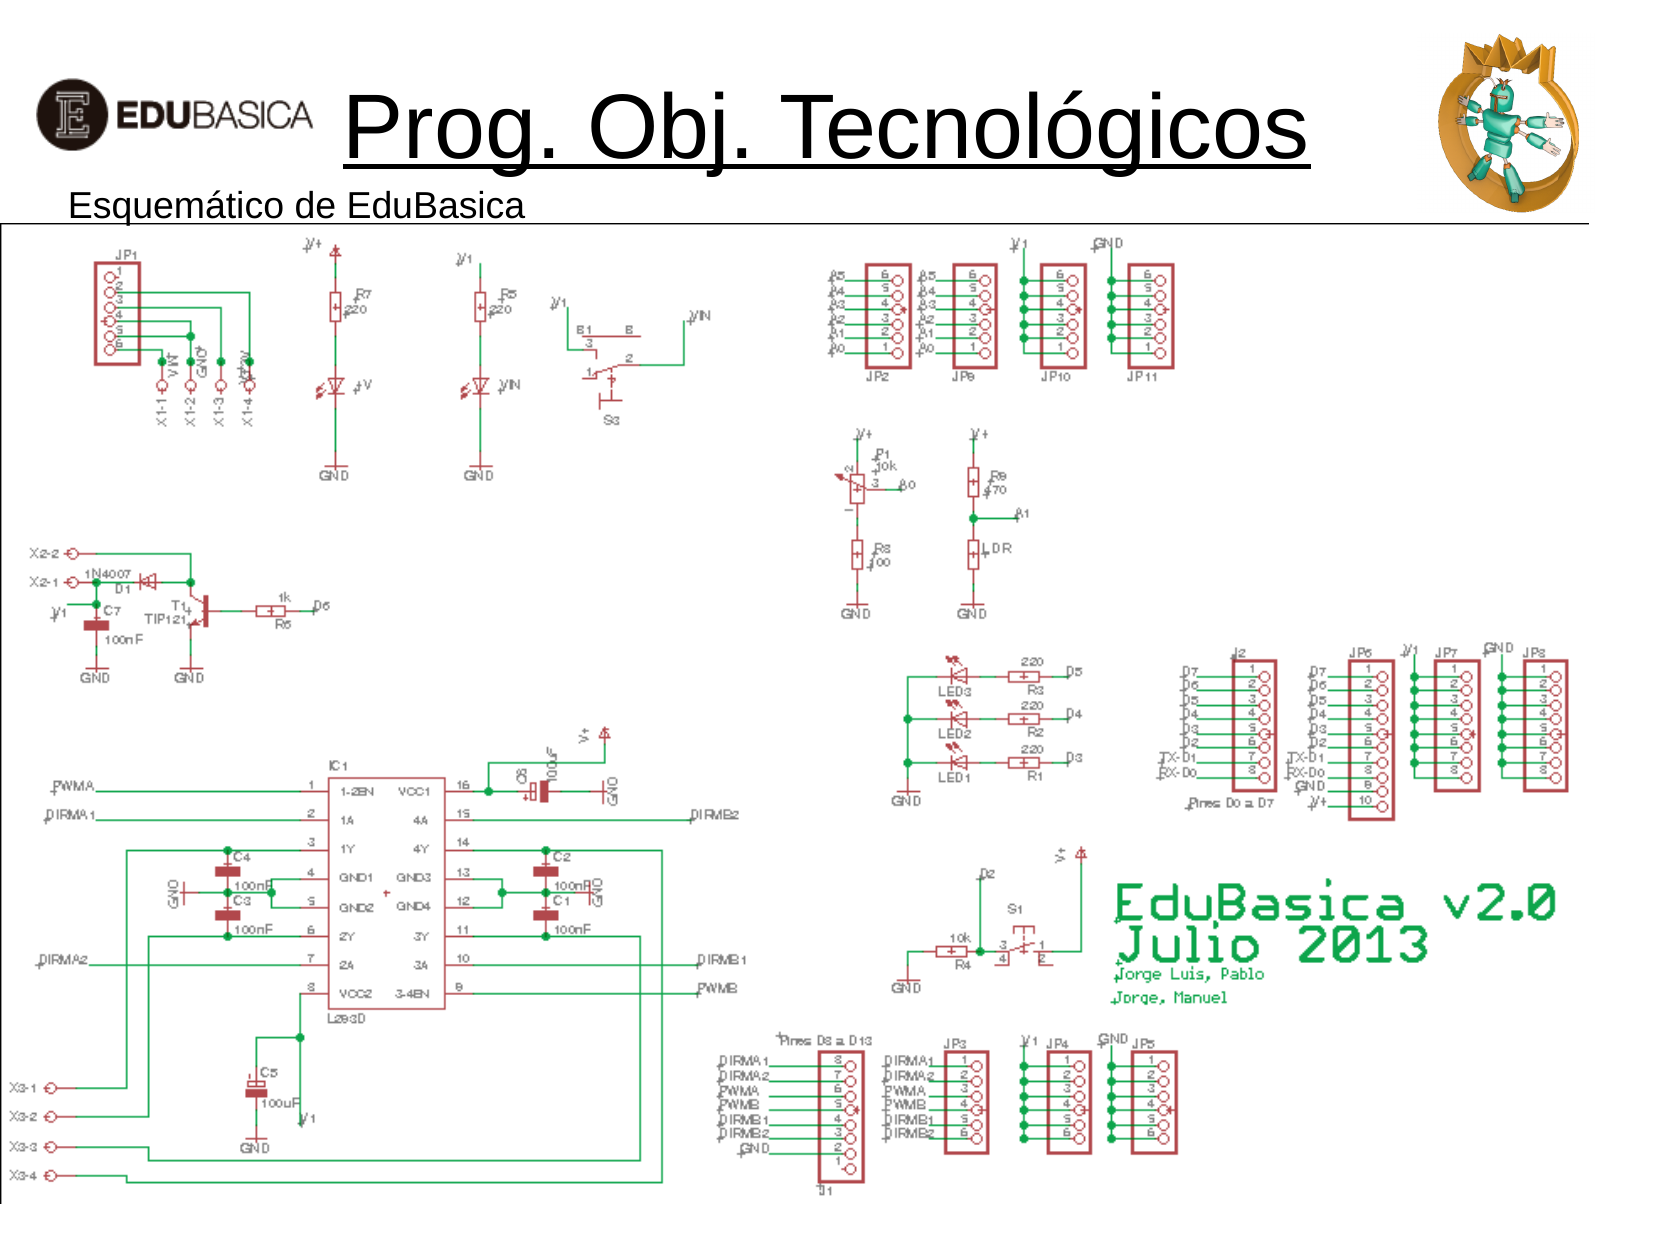

# Prog. Obj. Tecnológicos
Esquemático de EduBasica